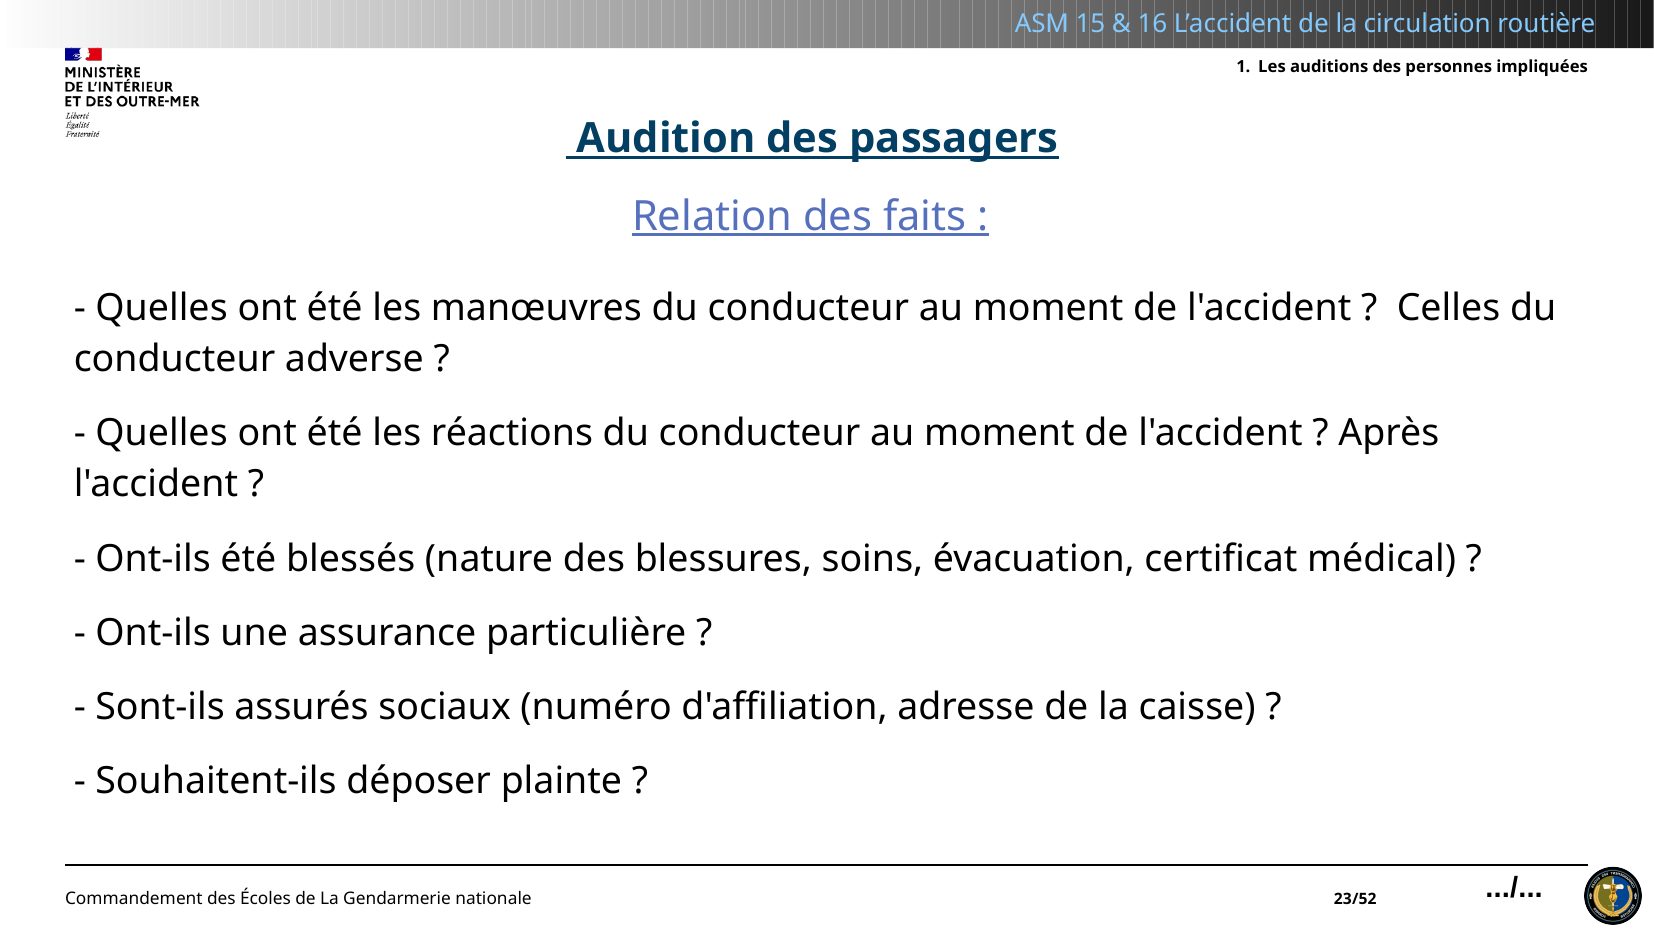

# LES AUDITIONS DES PERSONNES IMPLIQUÉES
 Audition des passagers
Relation des faits :
- Quelles ont été les manœuvres du conducteur au moment de l'accident ? Celles du conducteur adverse ?
- Quelles ont été les réactions du conducteur au moment de l'accident ? Après l'accident ?
- Ont-ils été blessés (nature des blessures, soins, évacuation, certificat médical) ?
- Ont-ils une assurance particulière ?
- Sont-ils assurés sociaux (numéro d'affiliation, adresse de la caisse) ?
- Souhaitent-ils déposer plainte ?
.../...